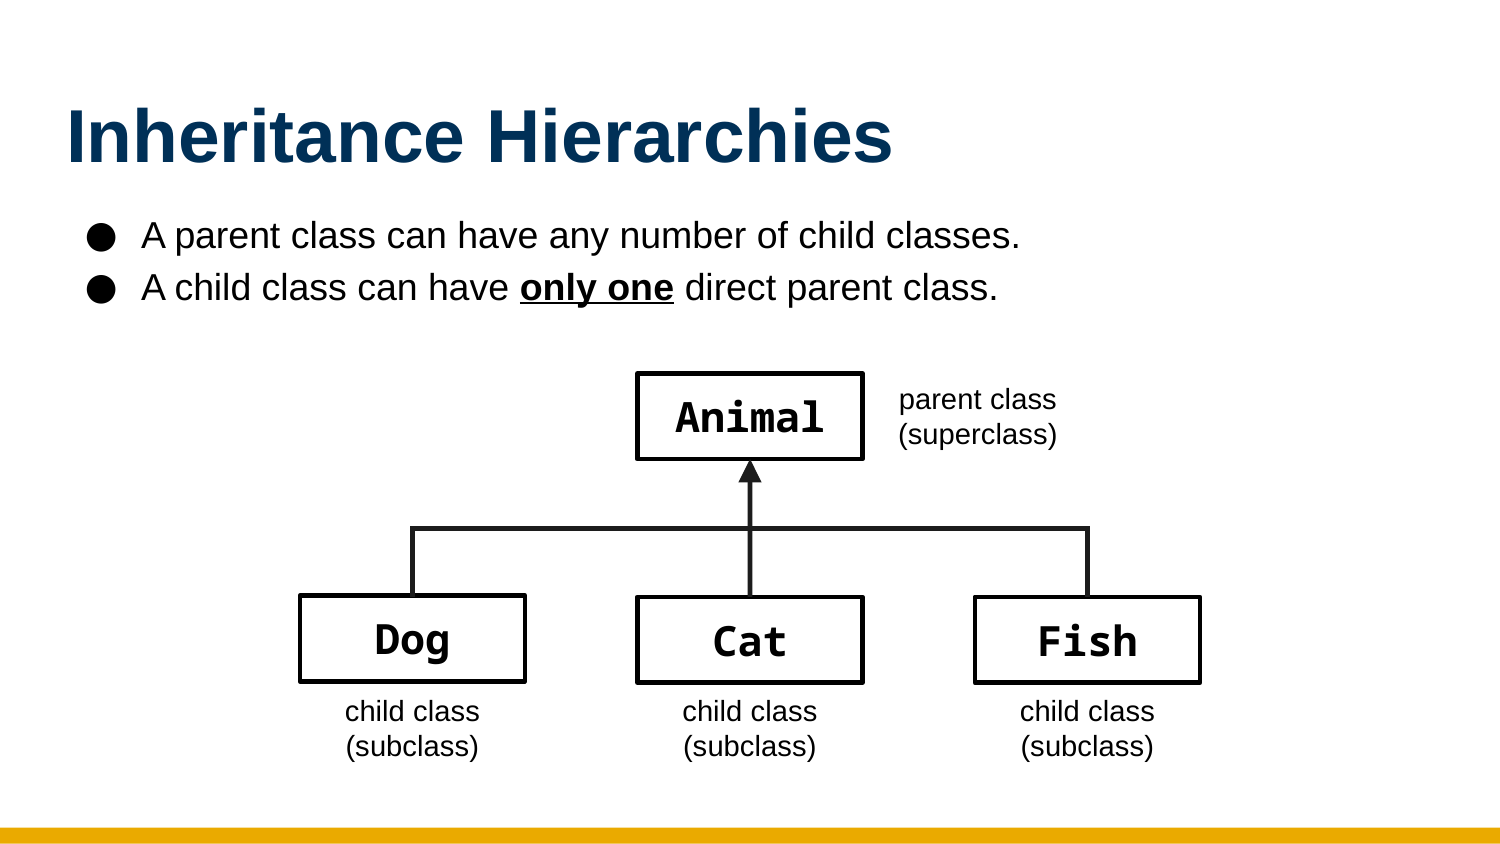

# Inheritance Hierarchies
A parent class can have any number of child classes.
A child class can have only one direct parent class.
parent class (superclass)
Animal
Dog
Cat
Fish
child class (subclass)
child class (subclass)
child class (subclass)